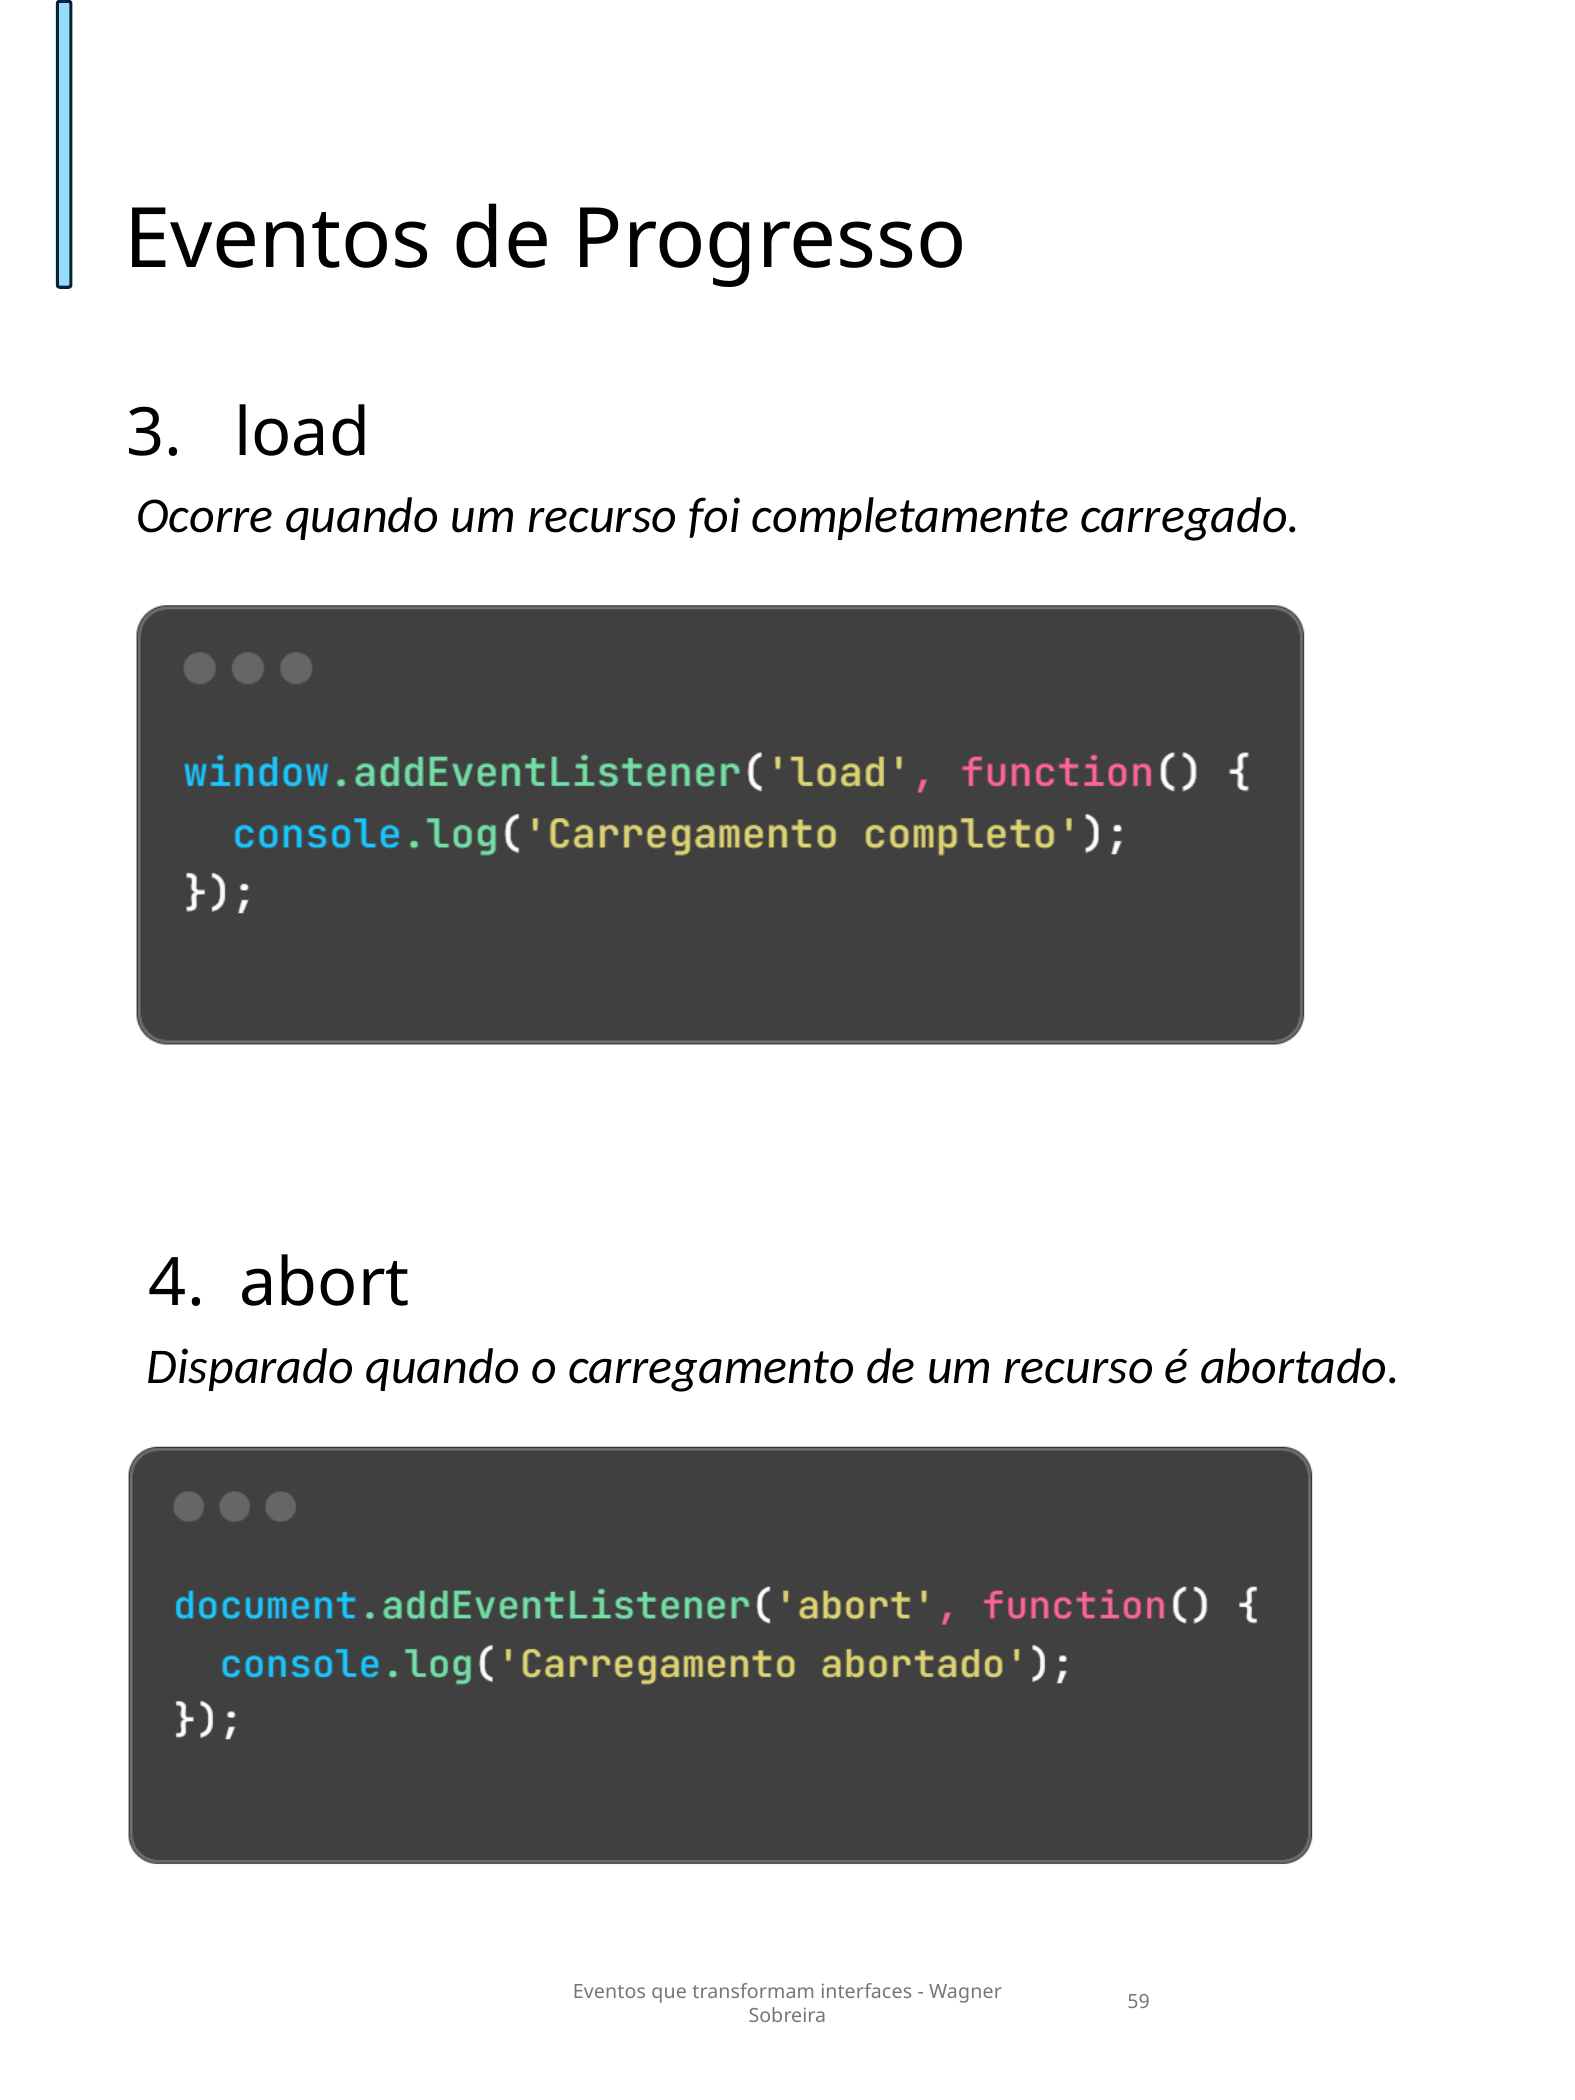

Eventos de Progresso
3.   load
Ocorre quando um recurso foi completamente carregado.
4.  abort
Disparado quando o carregamento de um recurso é abortado.
Eventos que transformam interfaces - Wagner Sobreira